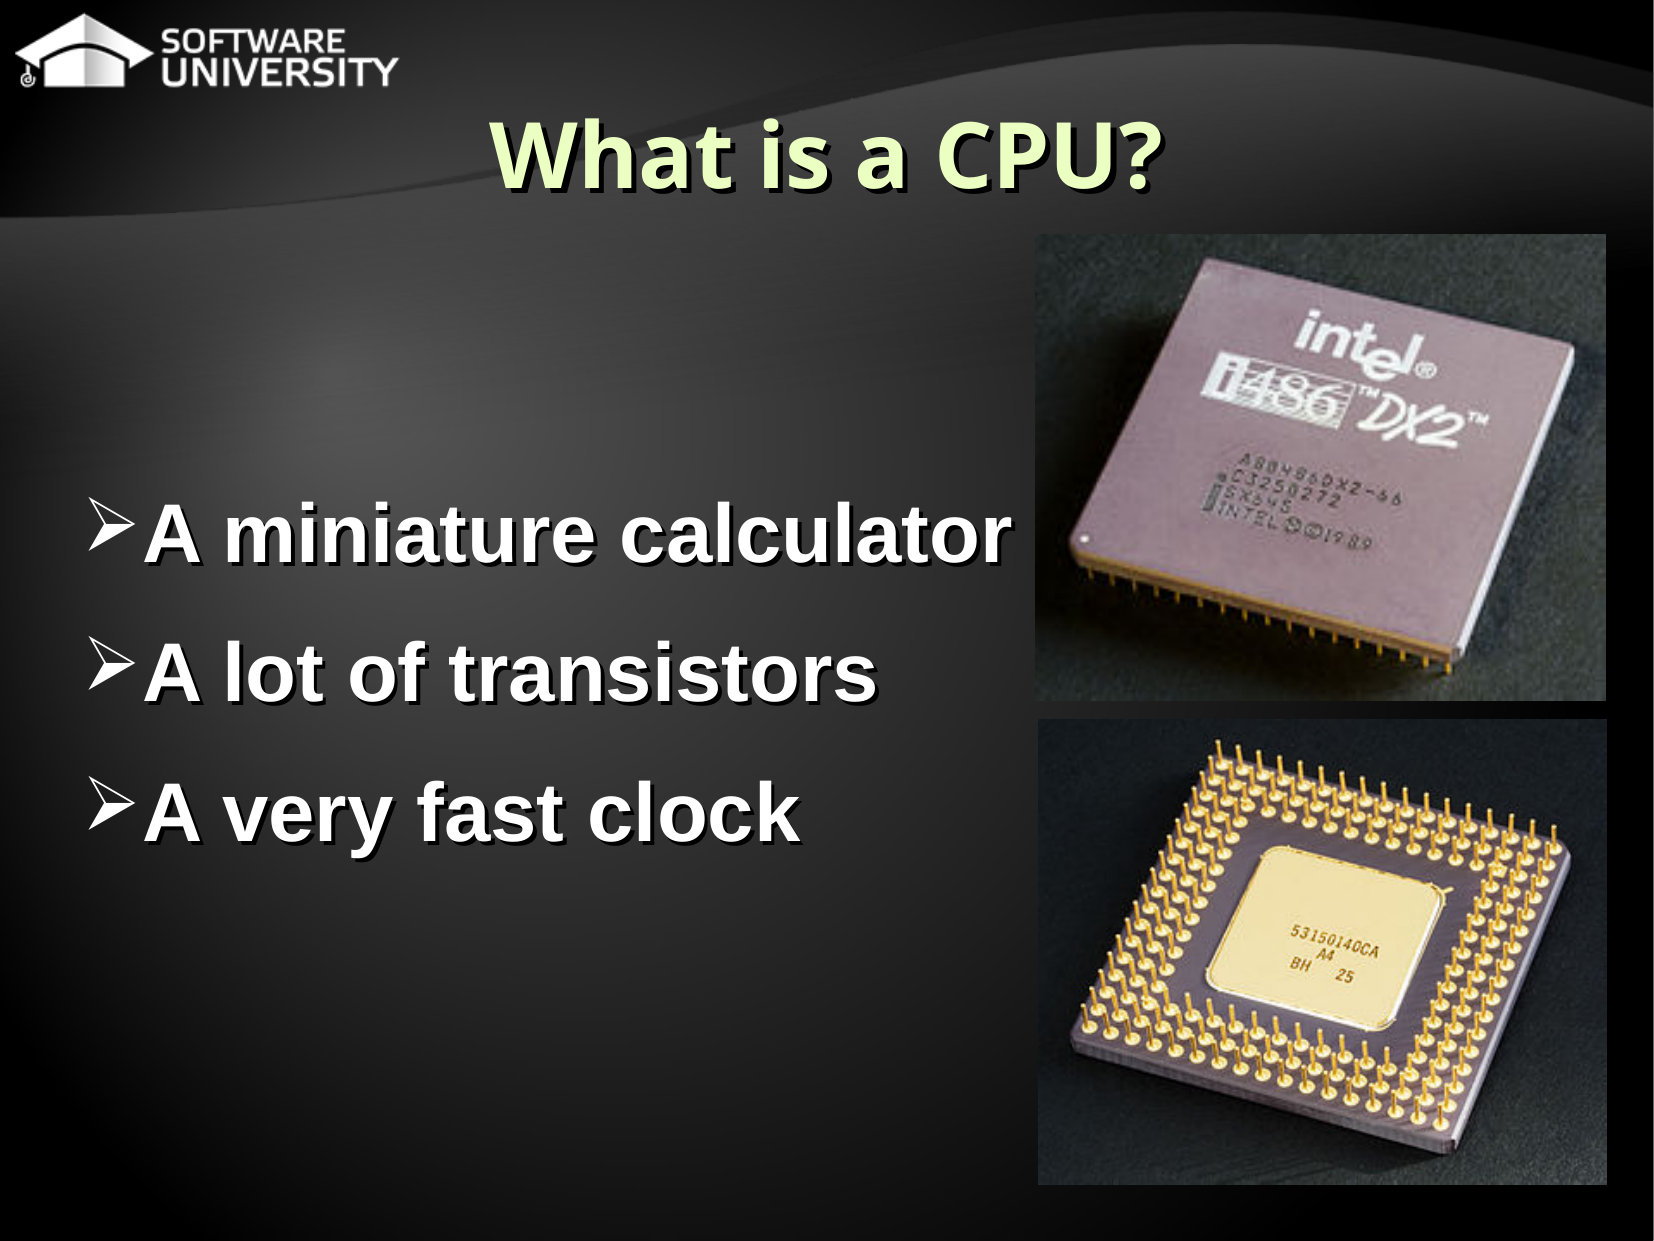

# What is a CPU?
A miniature calculator
A lot of transistors
A very fast clock